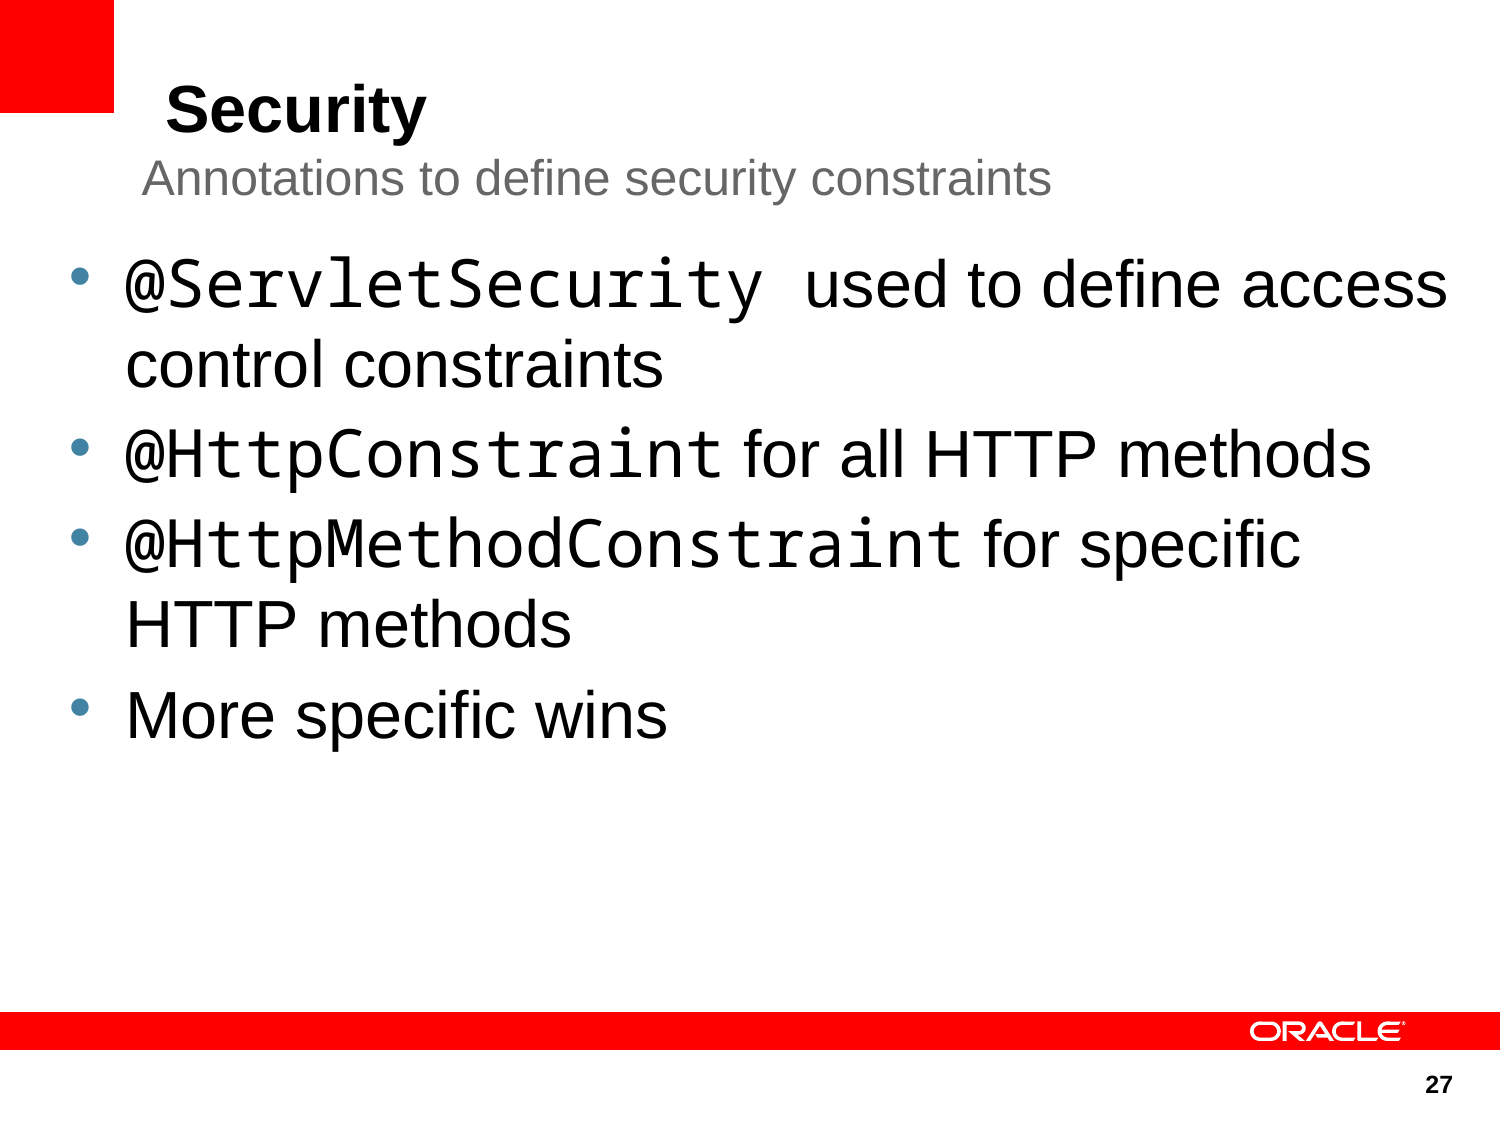

# Security Annotations to define security constraints
@ServletSecurity used to define access control constraints
@HttpConstraint for all HTTP methods
@HttpMethodConstraint for specific HTTP methods
More specific wins